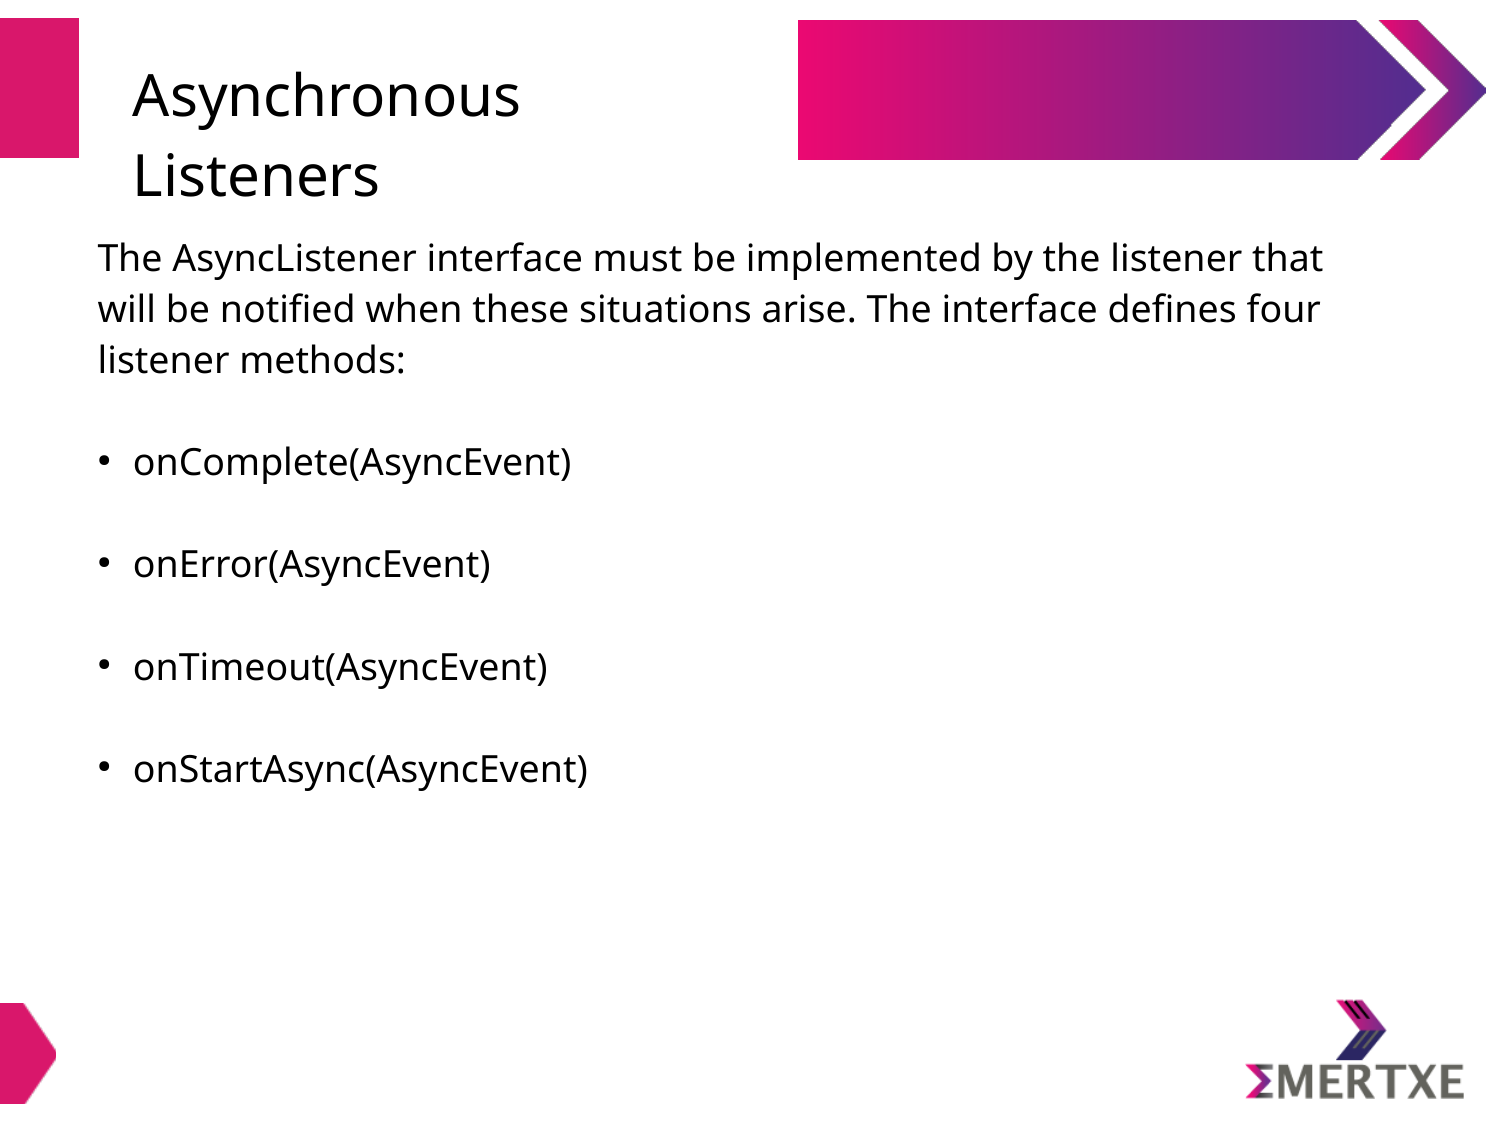

Asynchronous Listeners
The AsyncListener interface must be implemented by the listener that will be notified when these situations arise. The interface defines four listener methods:
onComplete(AsyncEvent)
onError(AsyncEvent)
onTimeout(AsyncEvent)
onStartAsync(AsyncEvent)